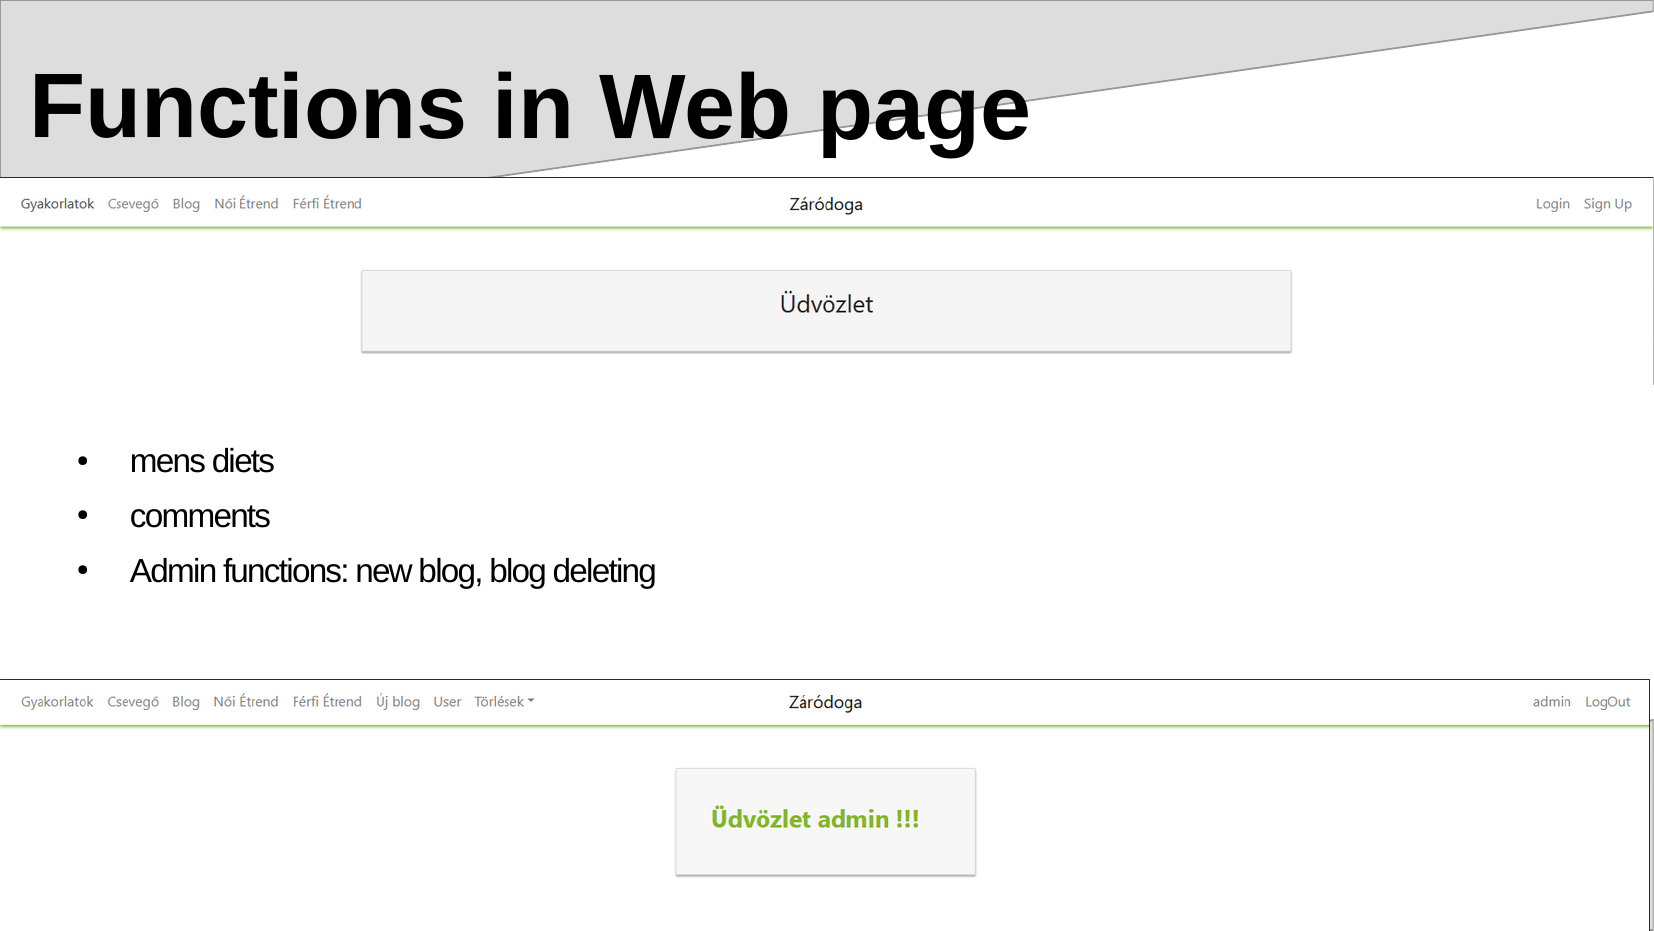

# Functions in Web page
mens diets
comments
Admin functions: new blog, blog deleting
4